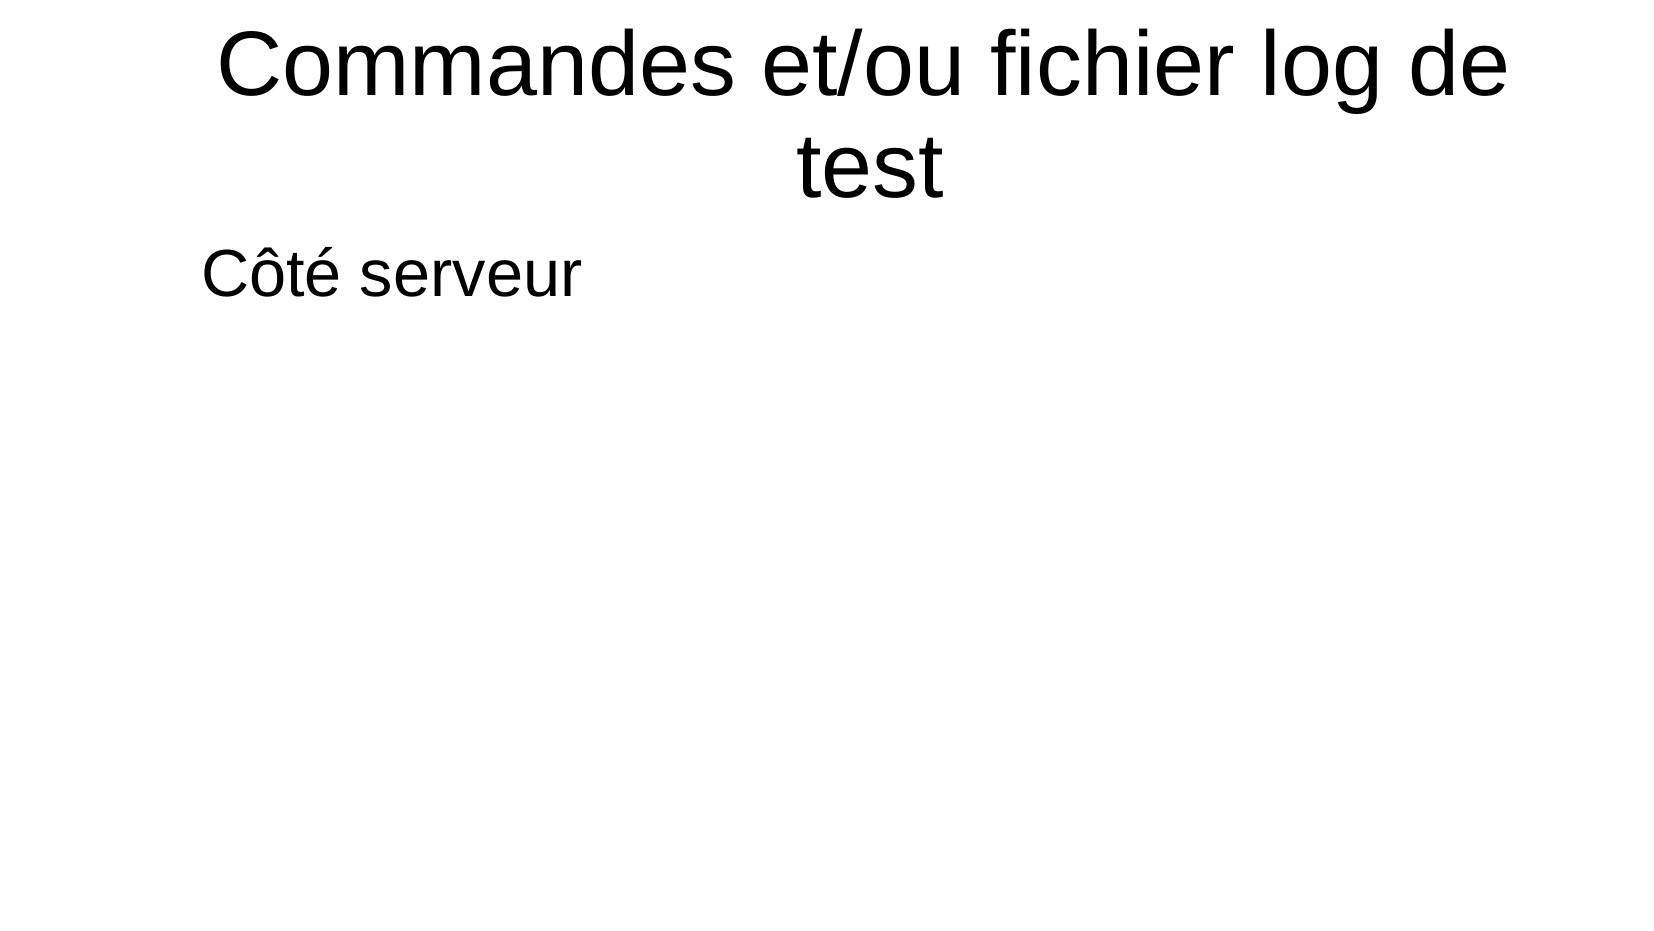

# Commandes et/ou fichier log de test
Côté serveur